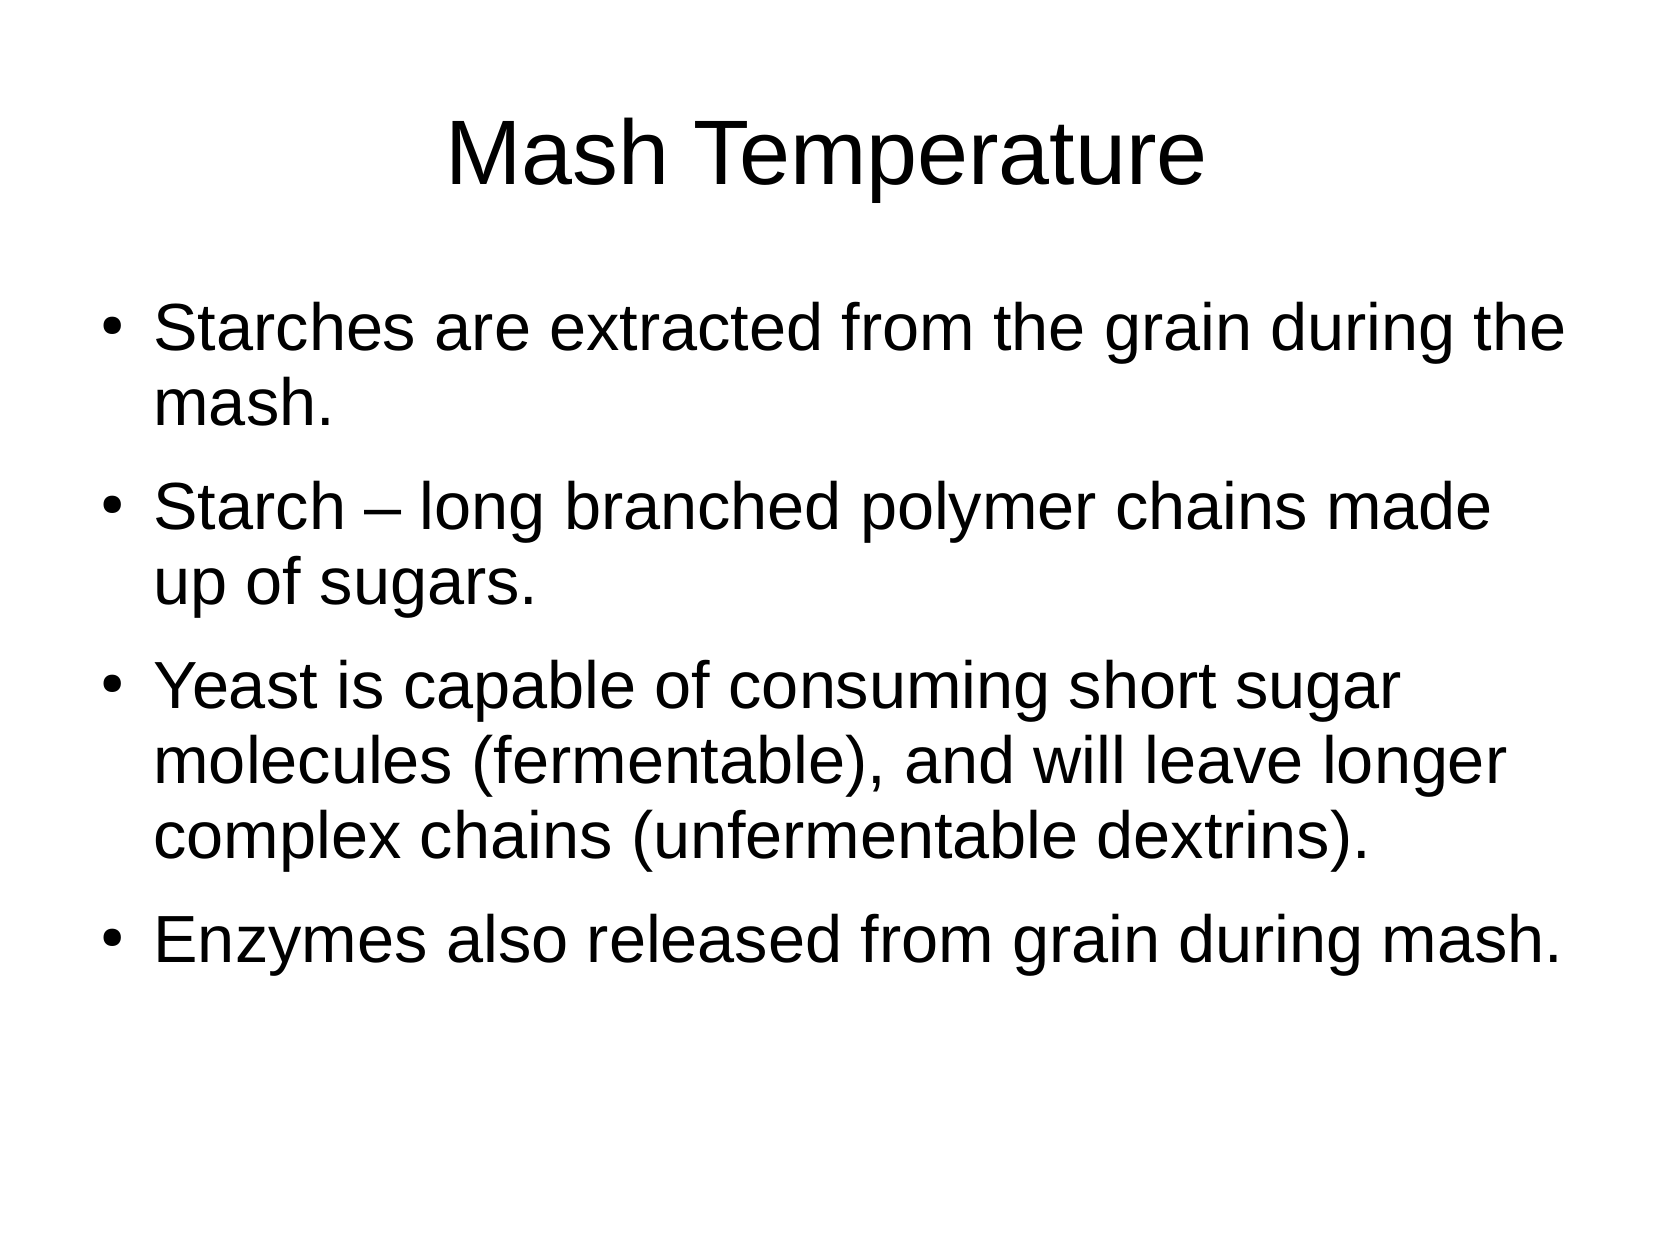

# Mash Temperature
Starches are extracted from the grain during the mash.
Starch – long branched polymer chains made up of sugars.
Yeast is capable of consuming short sugar molecules (fermentable), and will leave longer complex chains (unfermentable dextrins).
Enzymes also released from grain during mash.